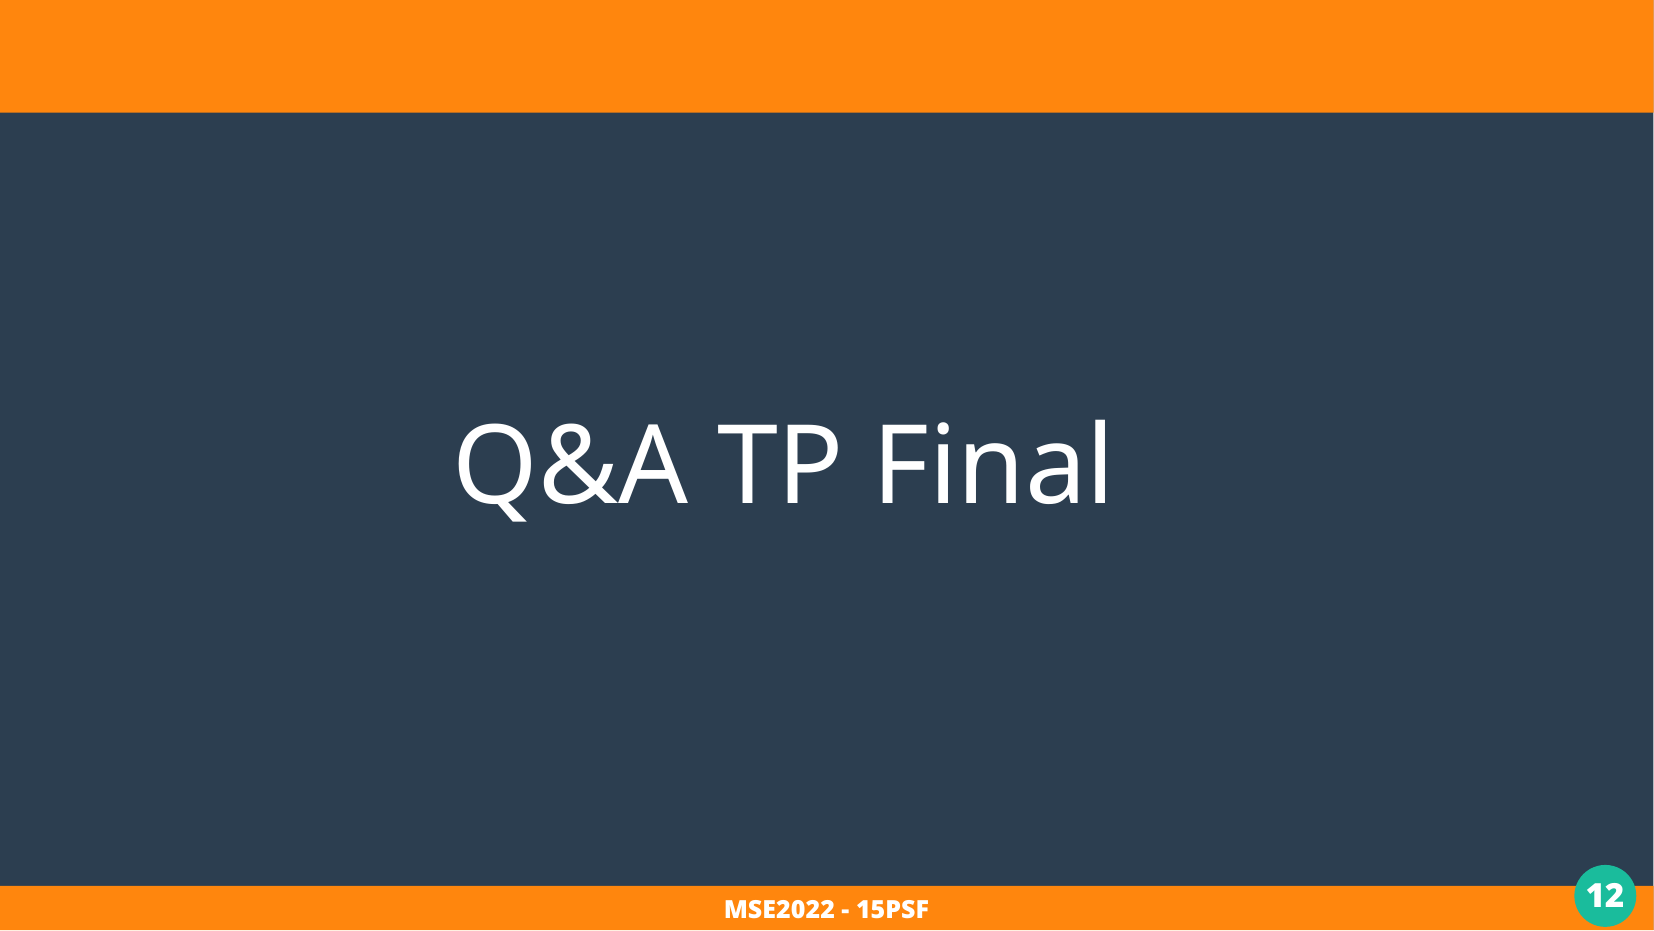

# Q&A TP Final
MSE2022 - 15PSF